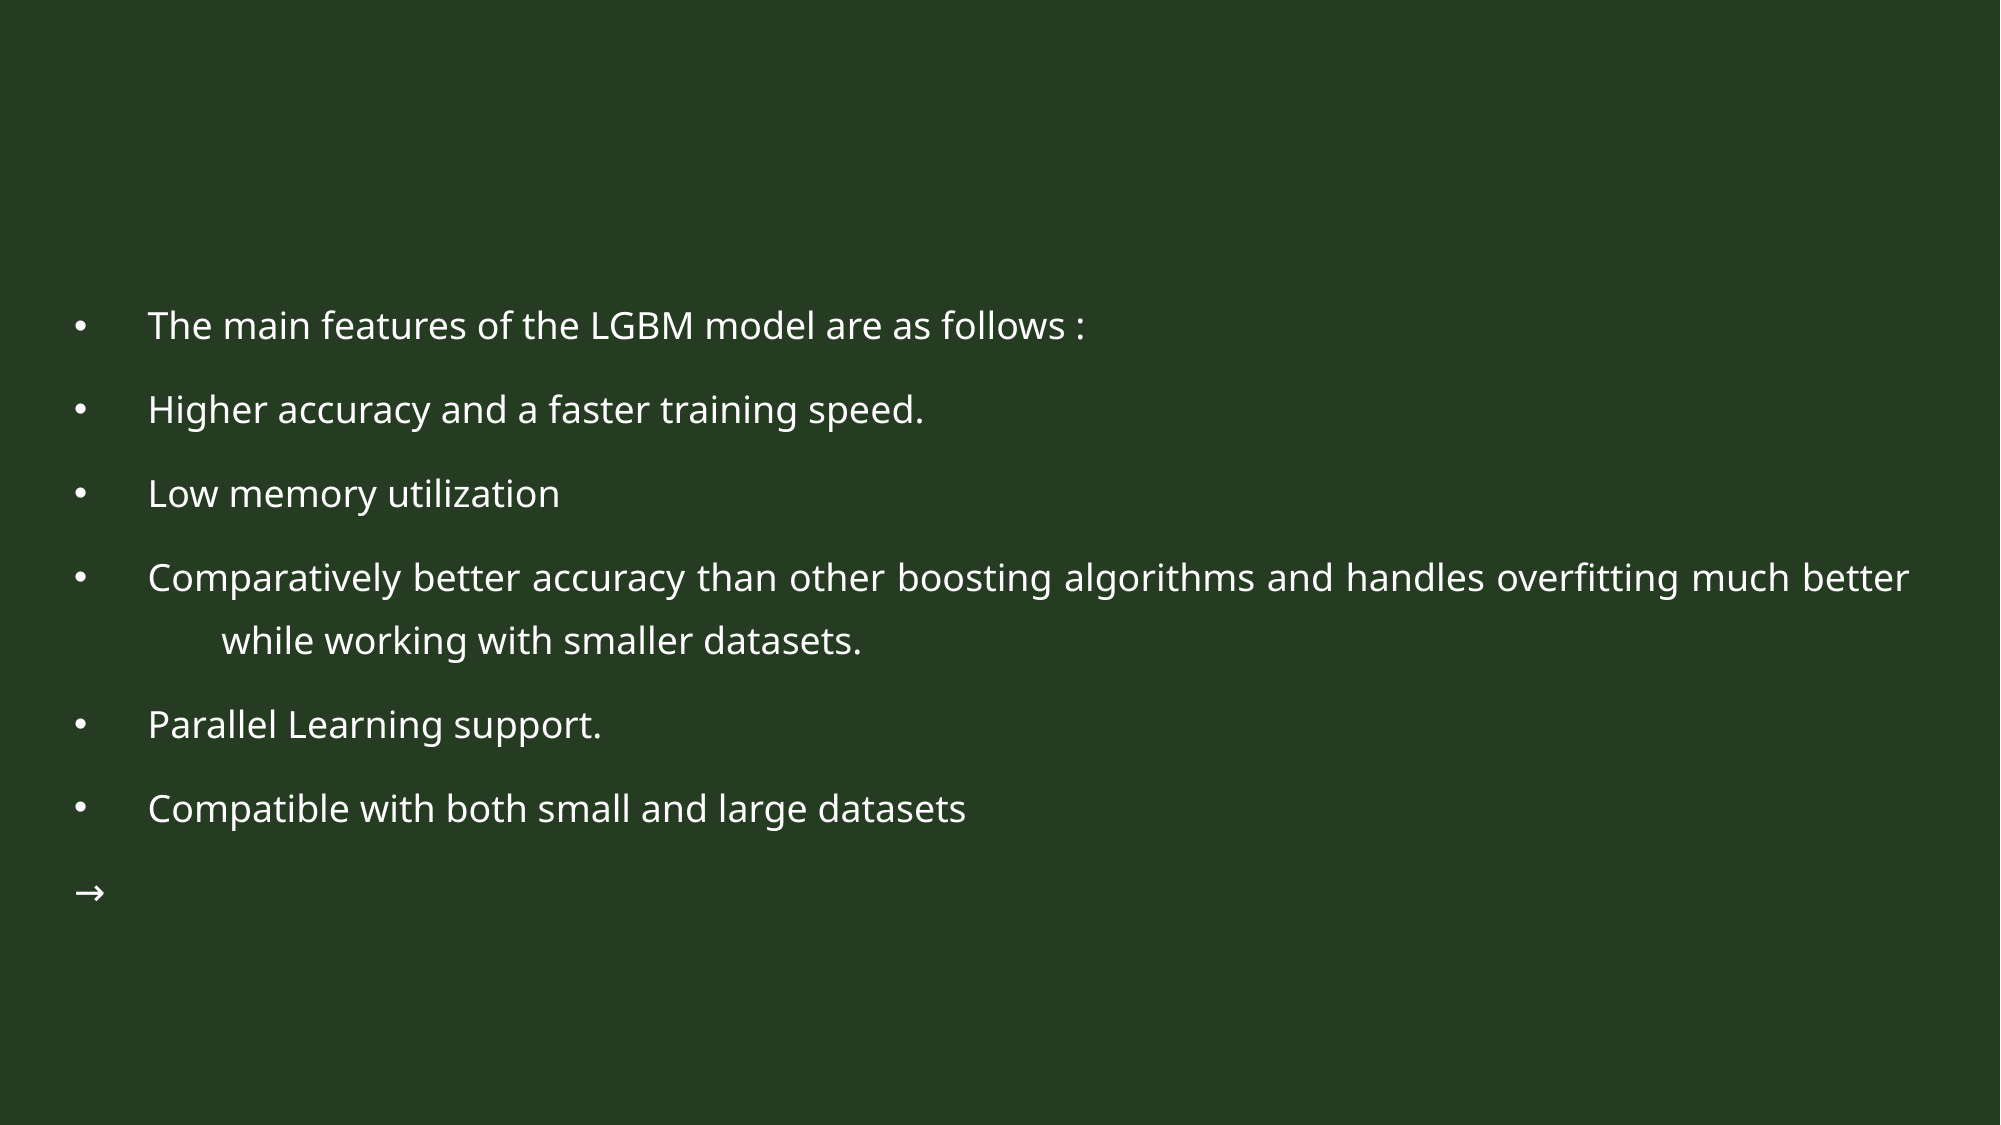

# The main features of the LGBM model are as follows :
Higher accuracy and a faster training speed.
Low memory utilization
Comparatively better accuracy than other boosting algorithms and handles overfitting much better while working with smaller datasets.
Parallel Learning support.
Compatible with both small and large datasets